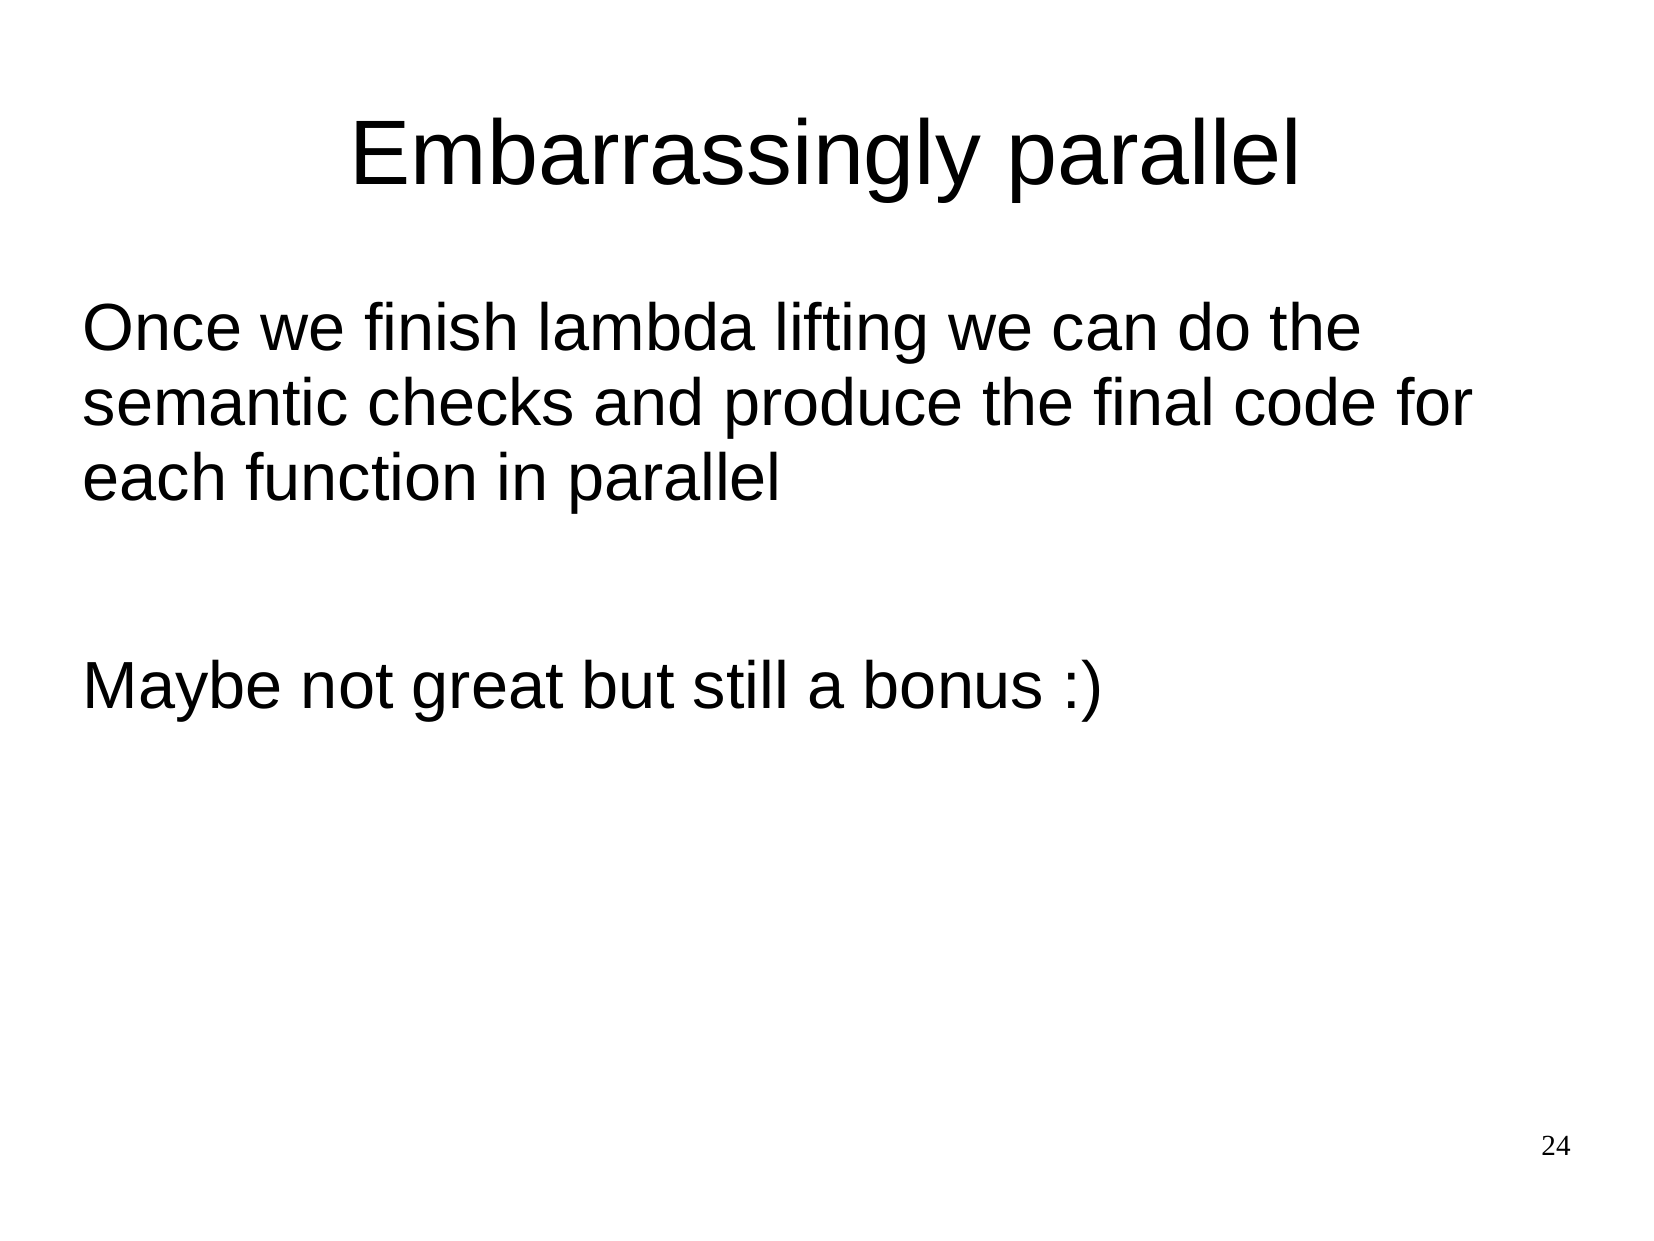

# Embarrassingly parallel
Once we finish lambda lifting we can do the semantic checks and produce the final code for each function in parallel
Maybe not great but still a bonus :)
24